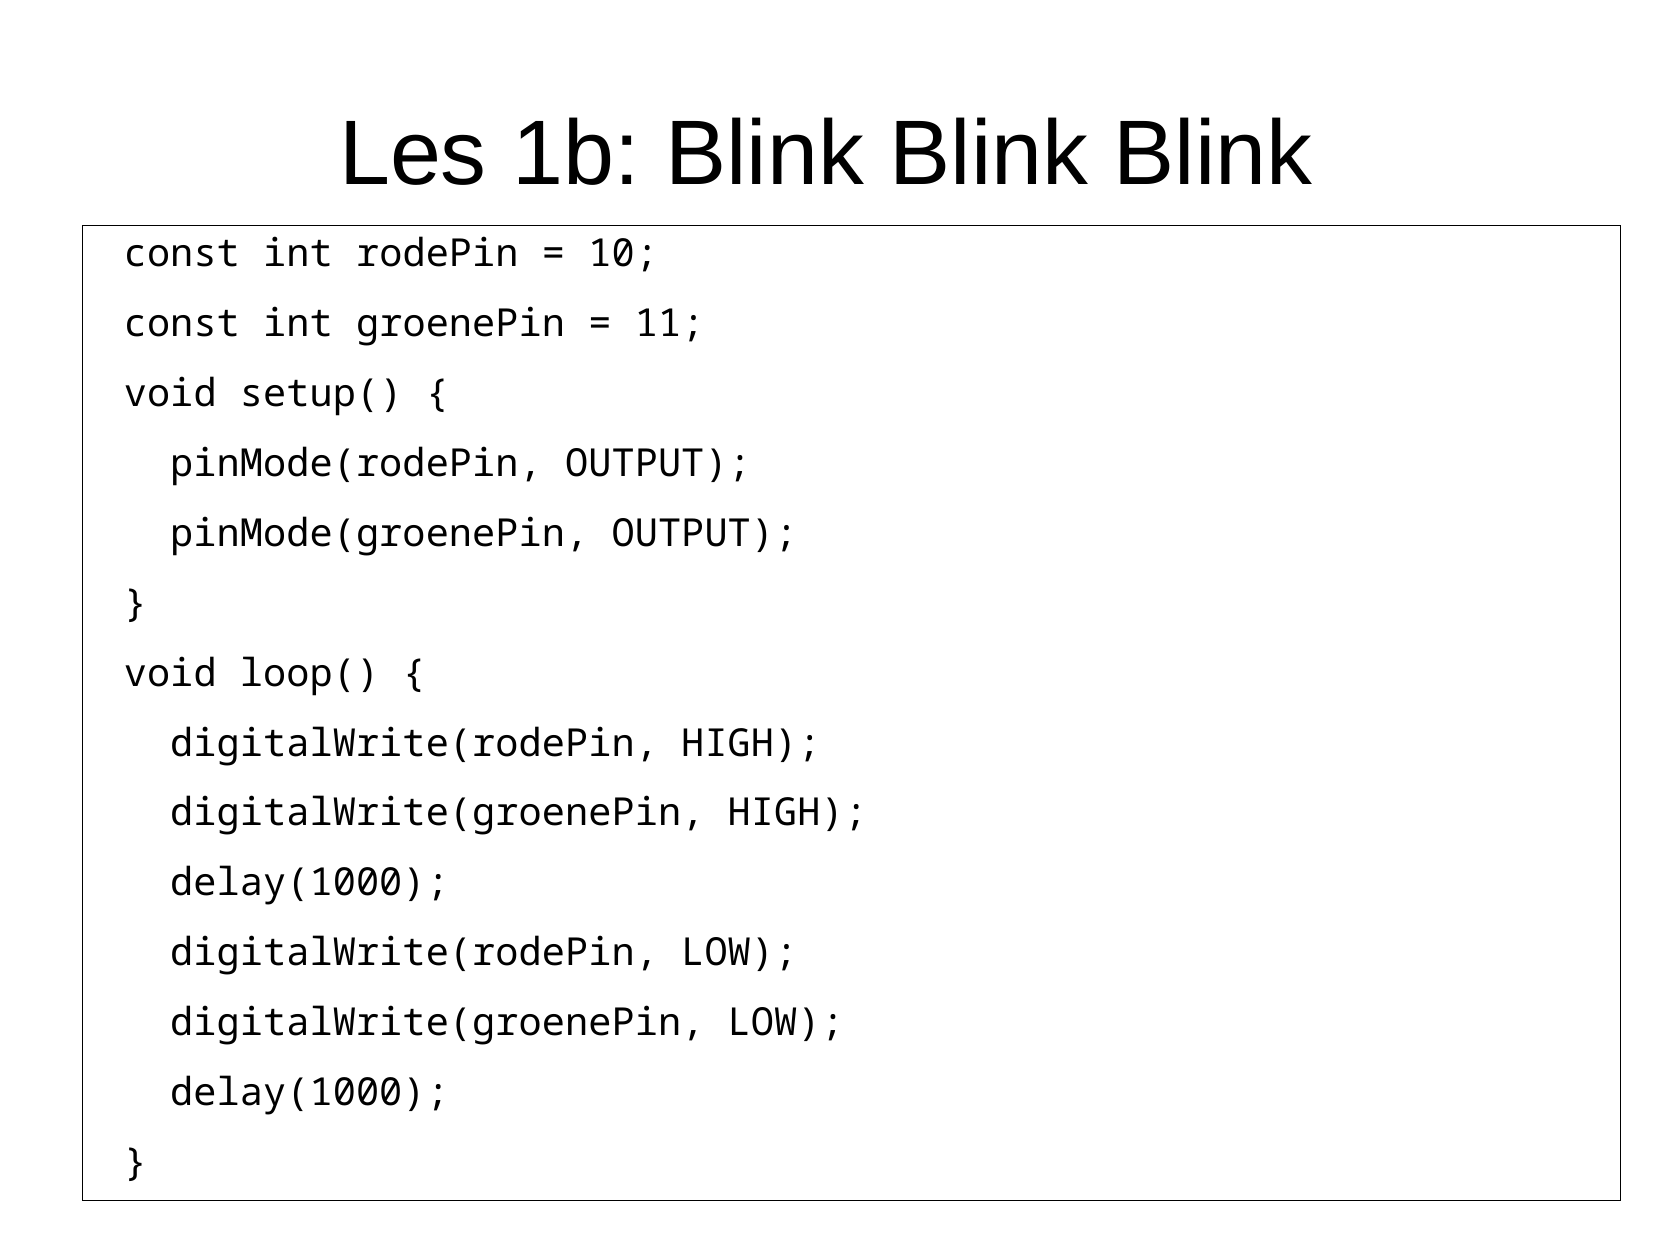

# Les 1b: Blink Blink Blink
const int rodePin = 10;
const int groenePin = 11;
void setup() {
 pinMode(rodePin, OUTPUT);
 pinMode(groenePin, OUTPUT);
}
void loop() {
 digitalWrite(rodePin, HIGH);
 digitalWrite(groenePin, HIGH);
 delay(1000);
 digitalWrite(rodePin, LOW);
 digitalWrite(groenePin, LOW);
 delay(1000);
}